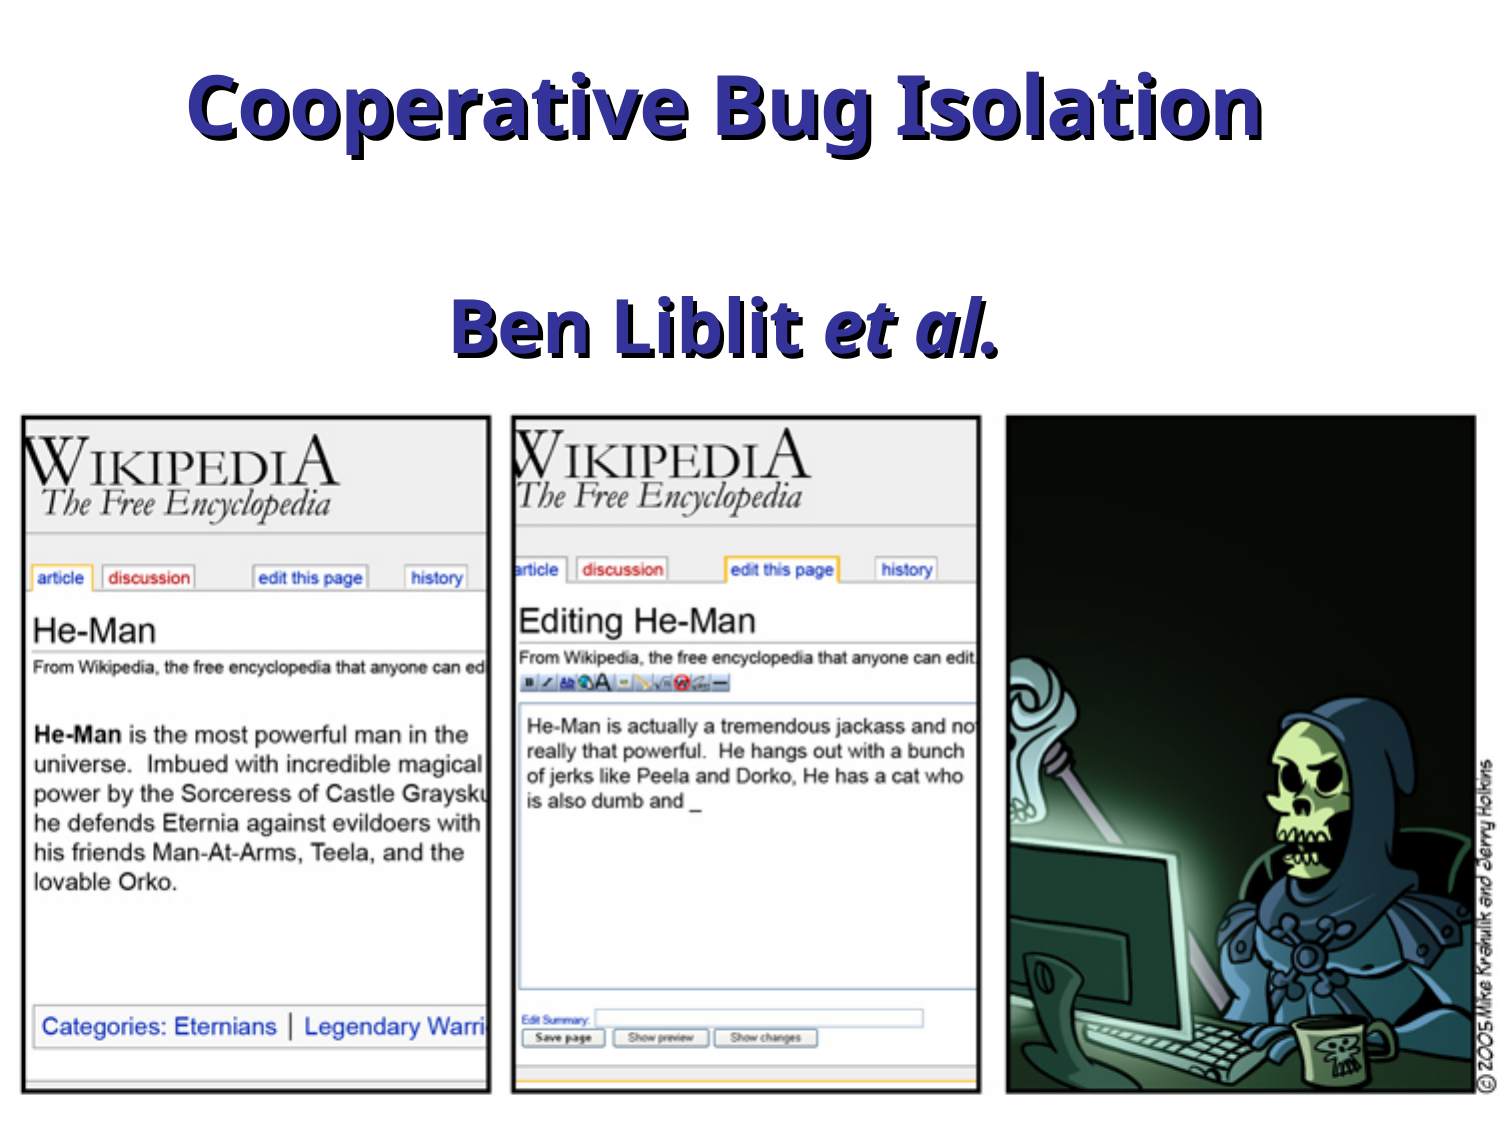

# Cooperative Bug Isolation Ben Liblit et al.
1